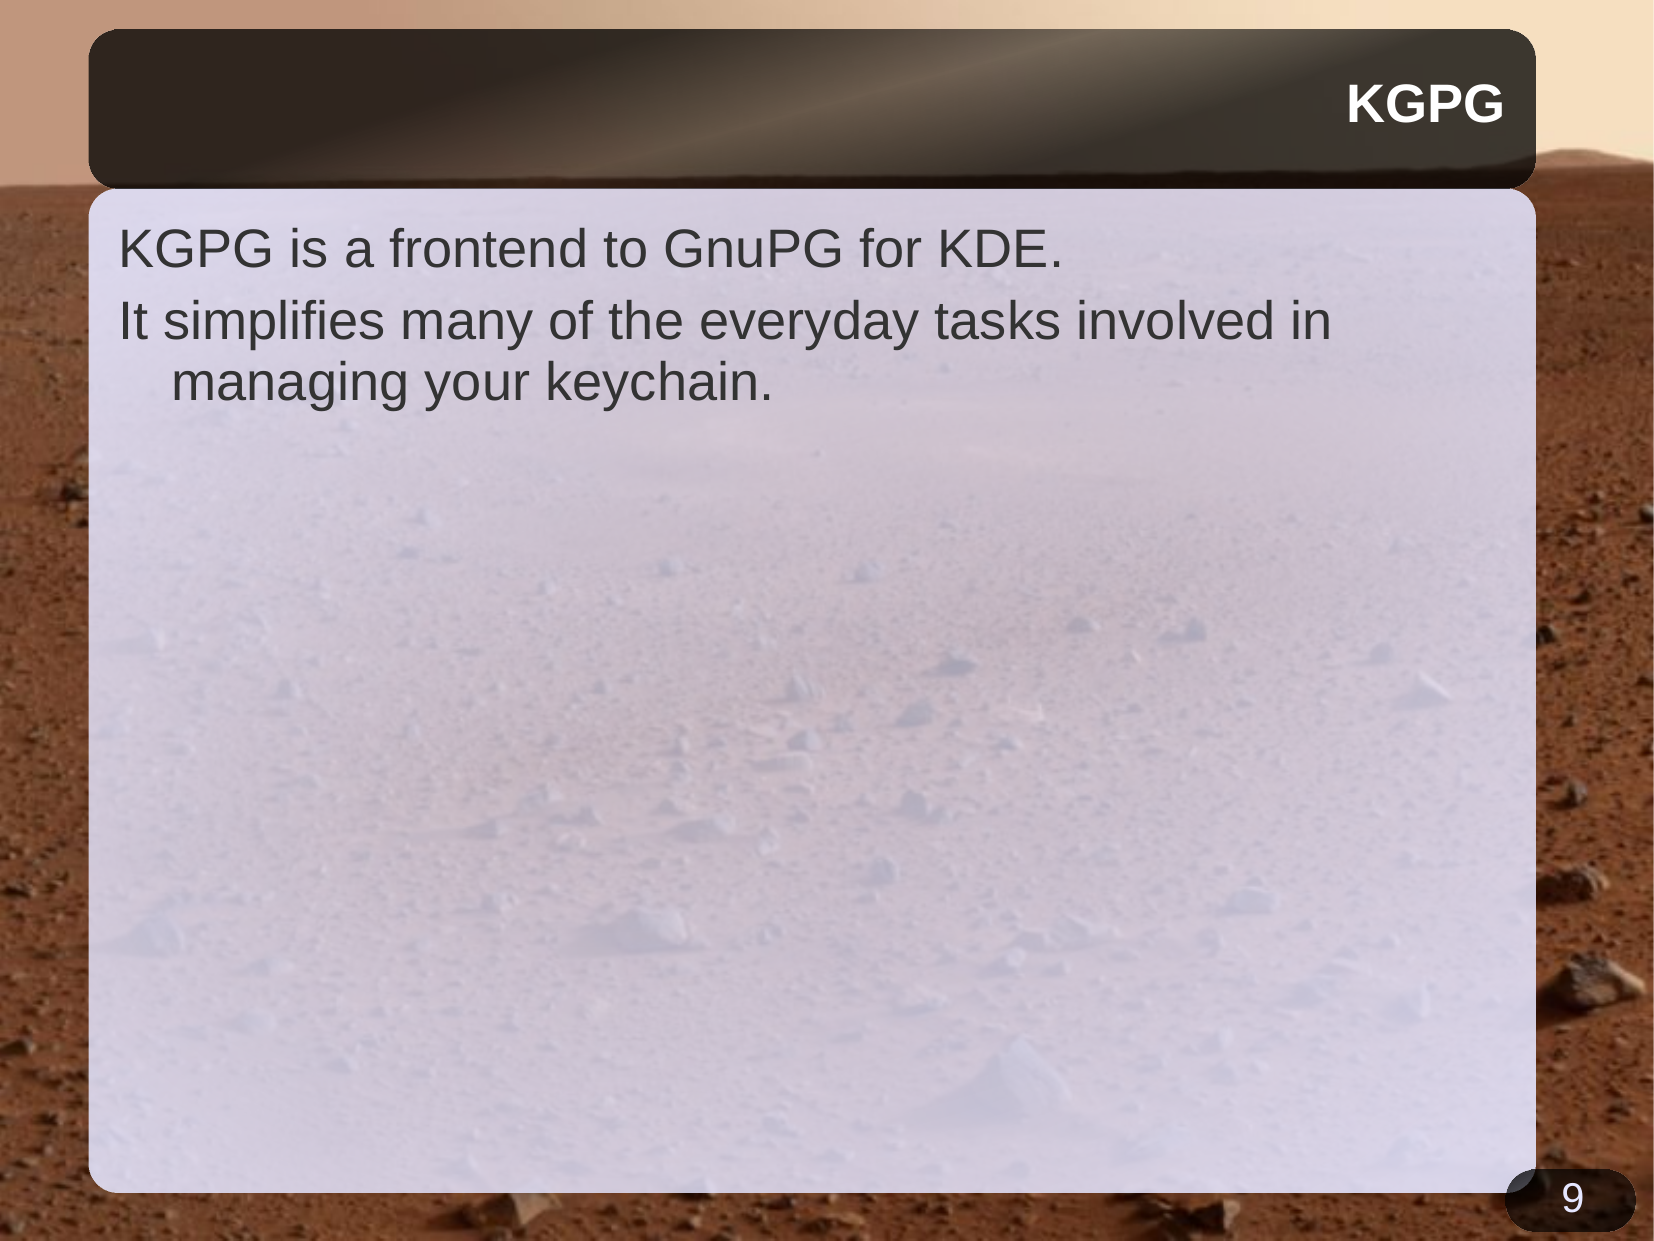

# KGPG
KGPG is a frontend to GnuPG for KDE.
It simplifies many of the everyday tasks involved in managing your keychain.